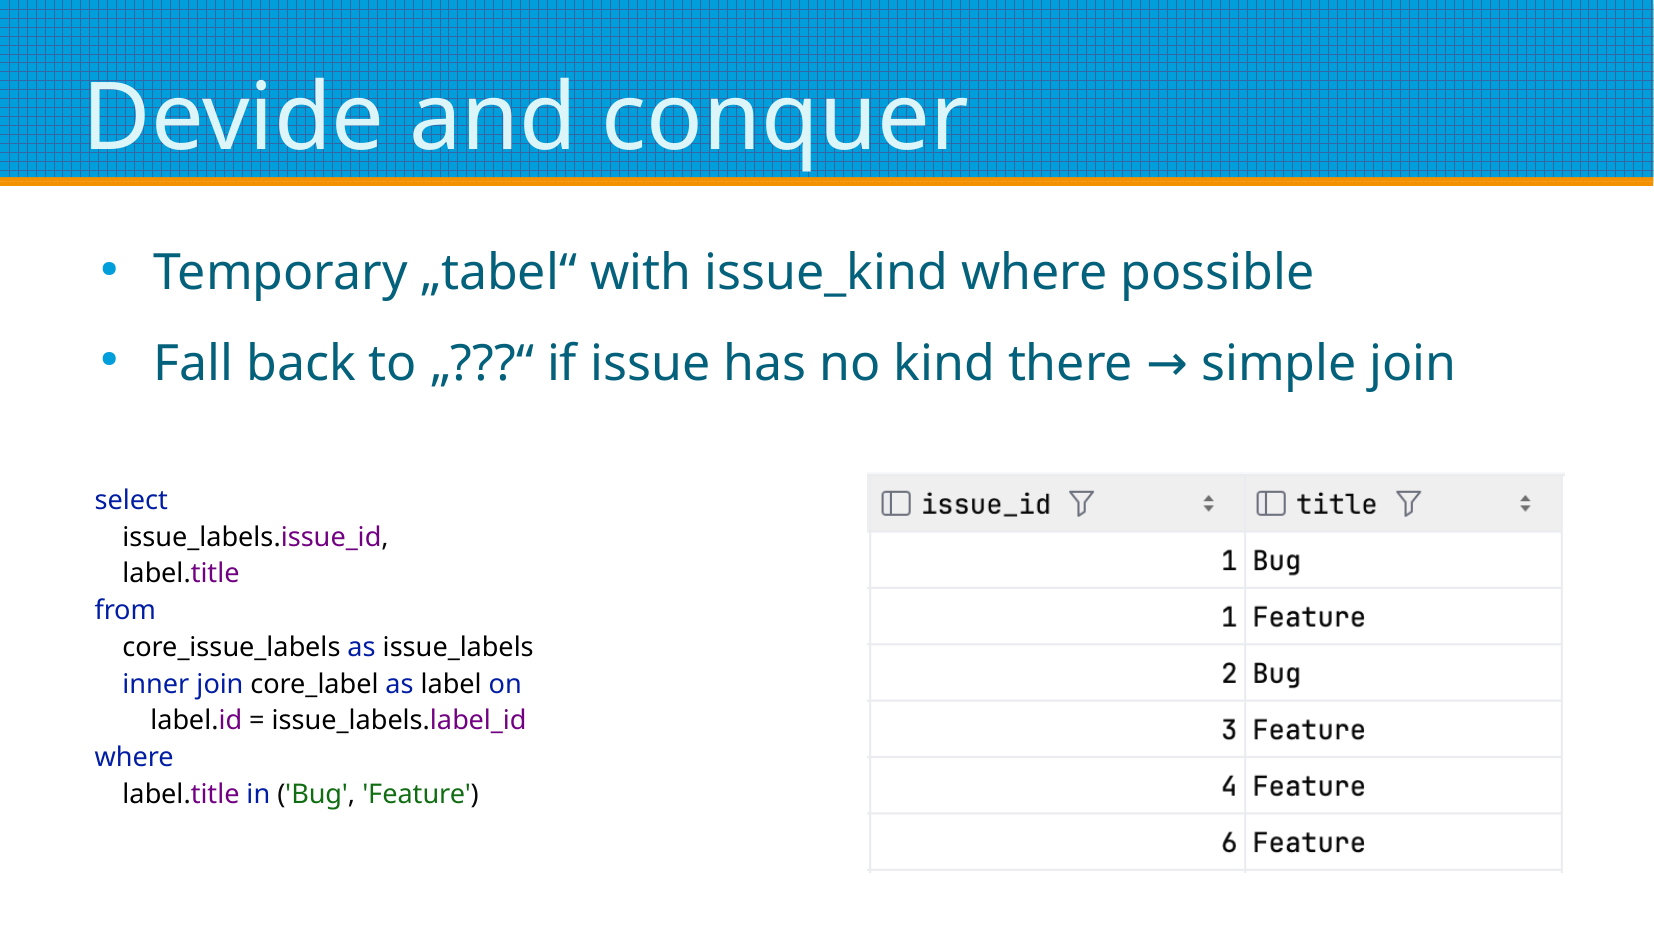

# Devide and conquer
Temporary „tabel“ with issue_kind where possible
Fall back to „???“ if issue has no kind there → simple join
select
 issue_labels.issue_id,
 label.title
from
 core_issue_labels as issue_labels
 inner join core_label as label on
 label.id = issue_labels.label_id
where
 label.title in ('Bug', 'Feature')